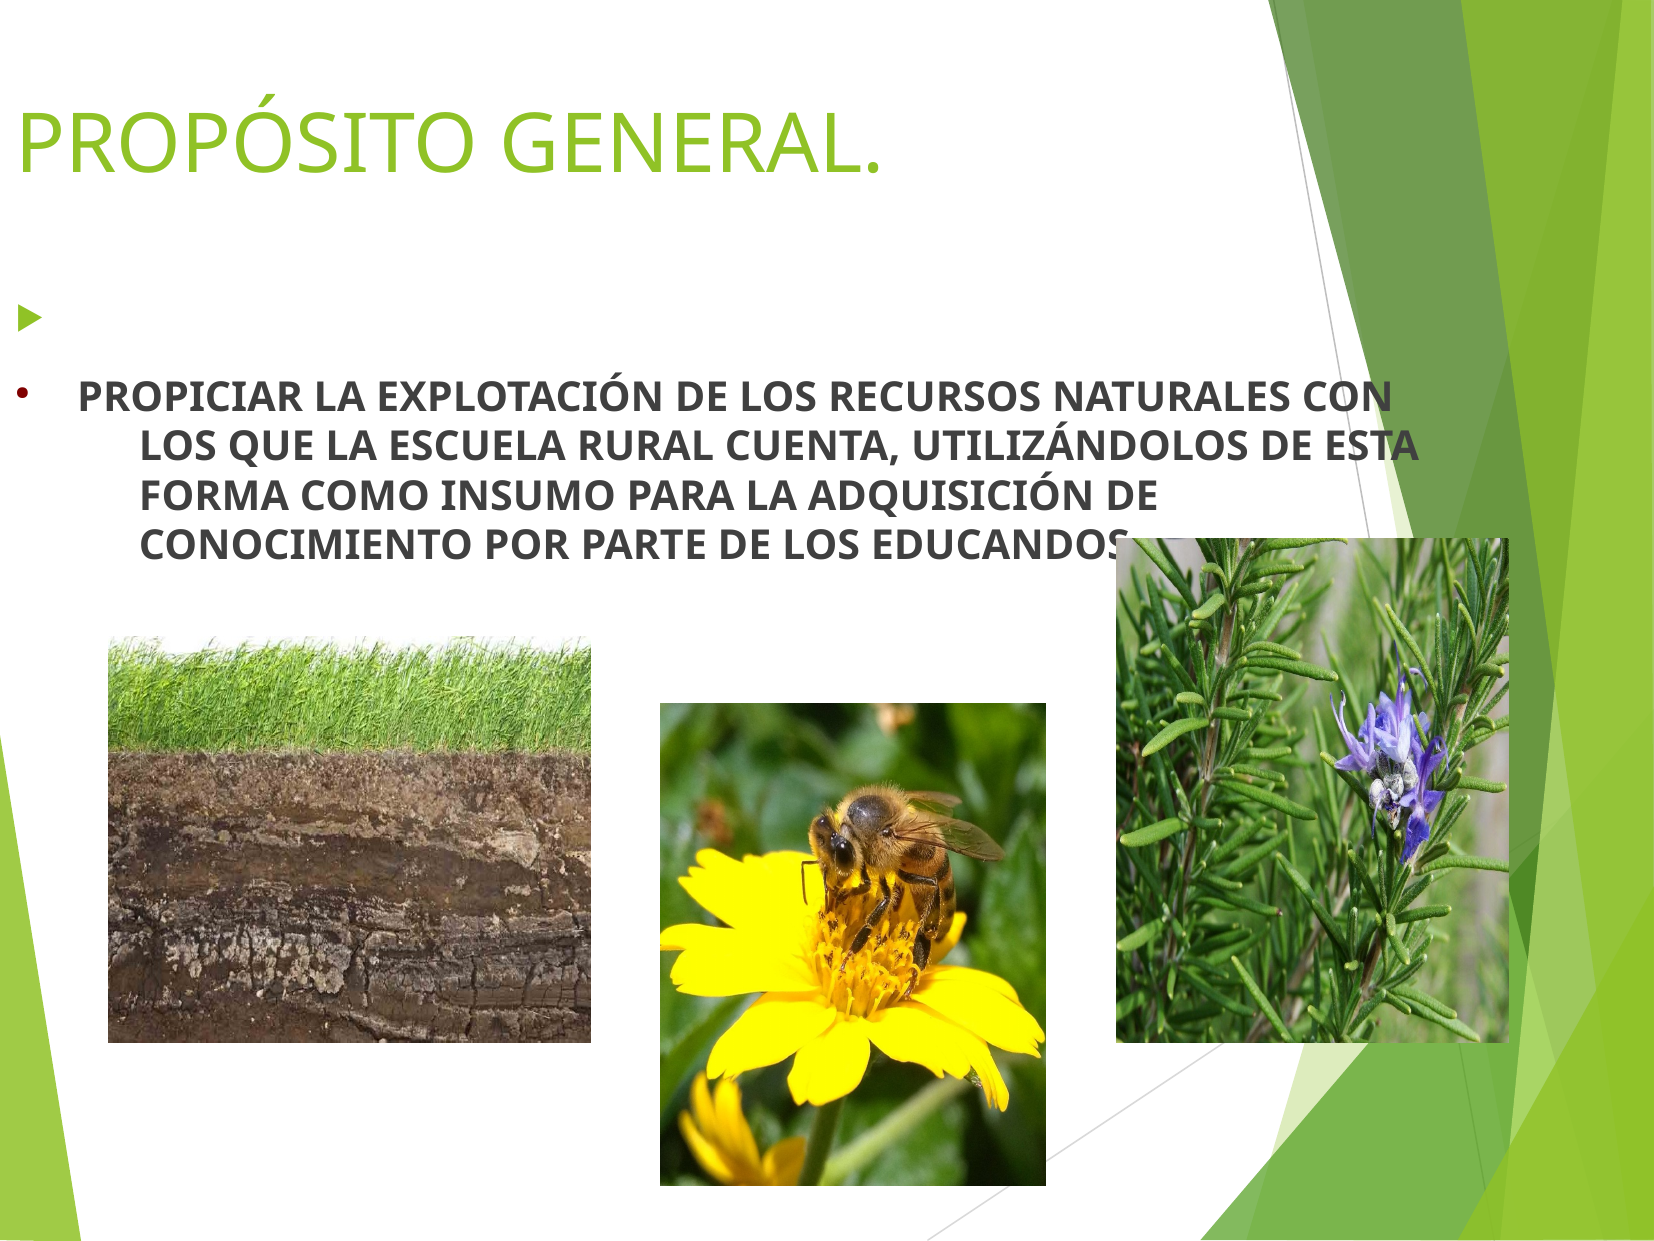

# PROPÓSITO GENERAL.
PROPICIAR LA EXPLOTACIÓN DE LOS RECURSOS NATURALES CON LOS QUE LA ESCUELA RURAL CUENTA, UTILIZÁNDOLOS DE ESTA FORMA COMO INSUMO PARA LA ADQUISICIÓN DE CONOCIMIENTO POR PARTE DE LOS EDUCANDOS.